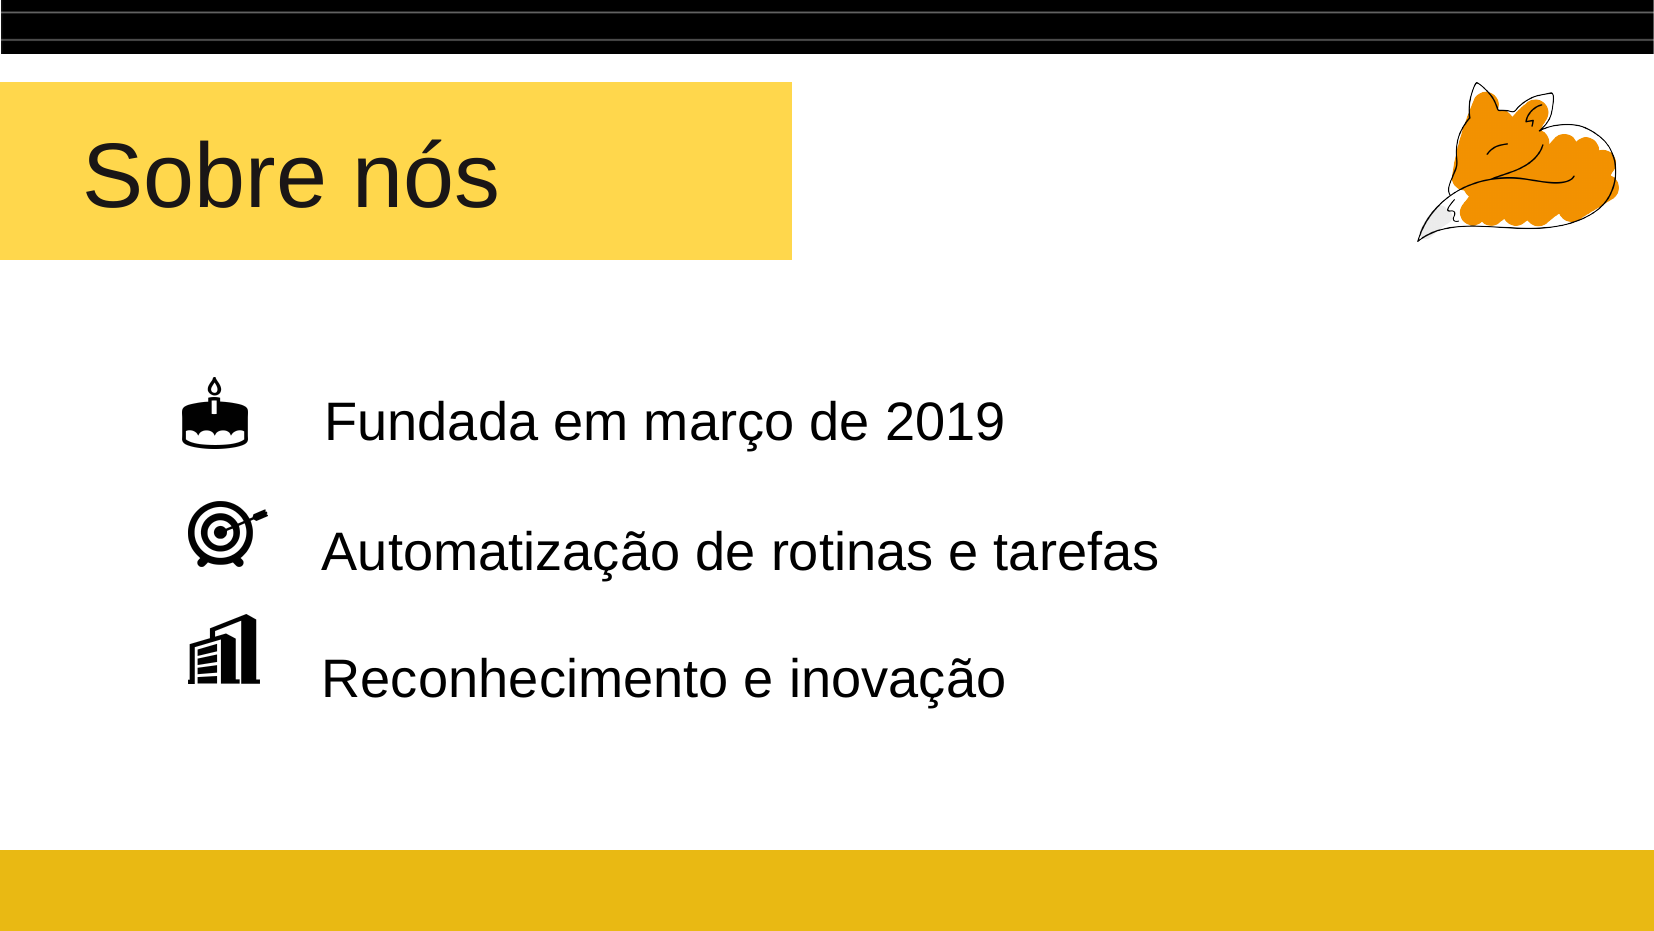

Sobre nós
 Fundada em março de 2019
 Automatização de rotinas e tarefas
 Reconhecimento e inovação